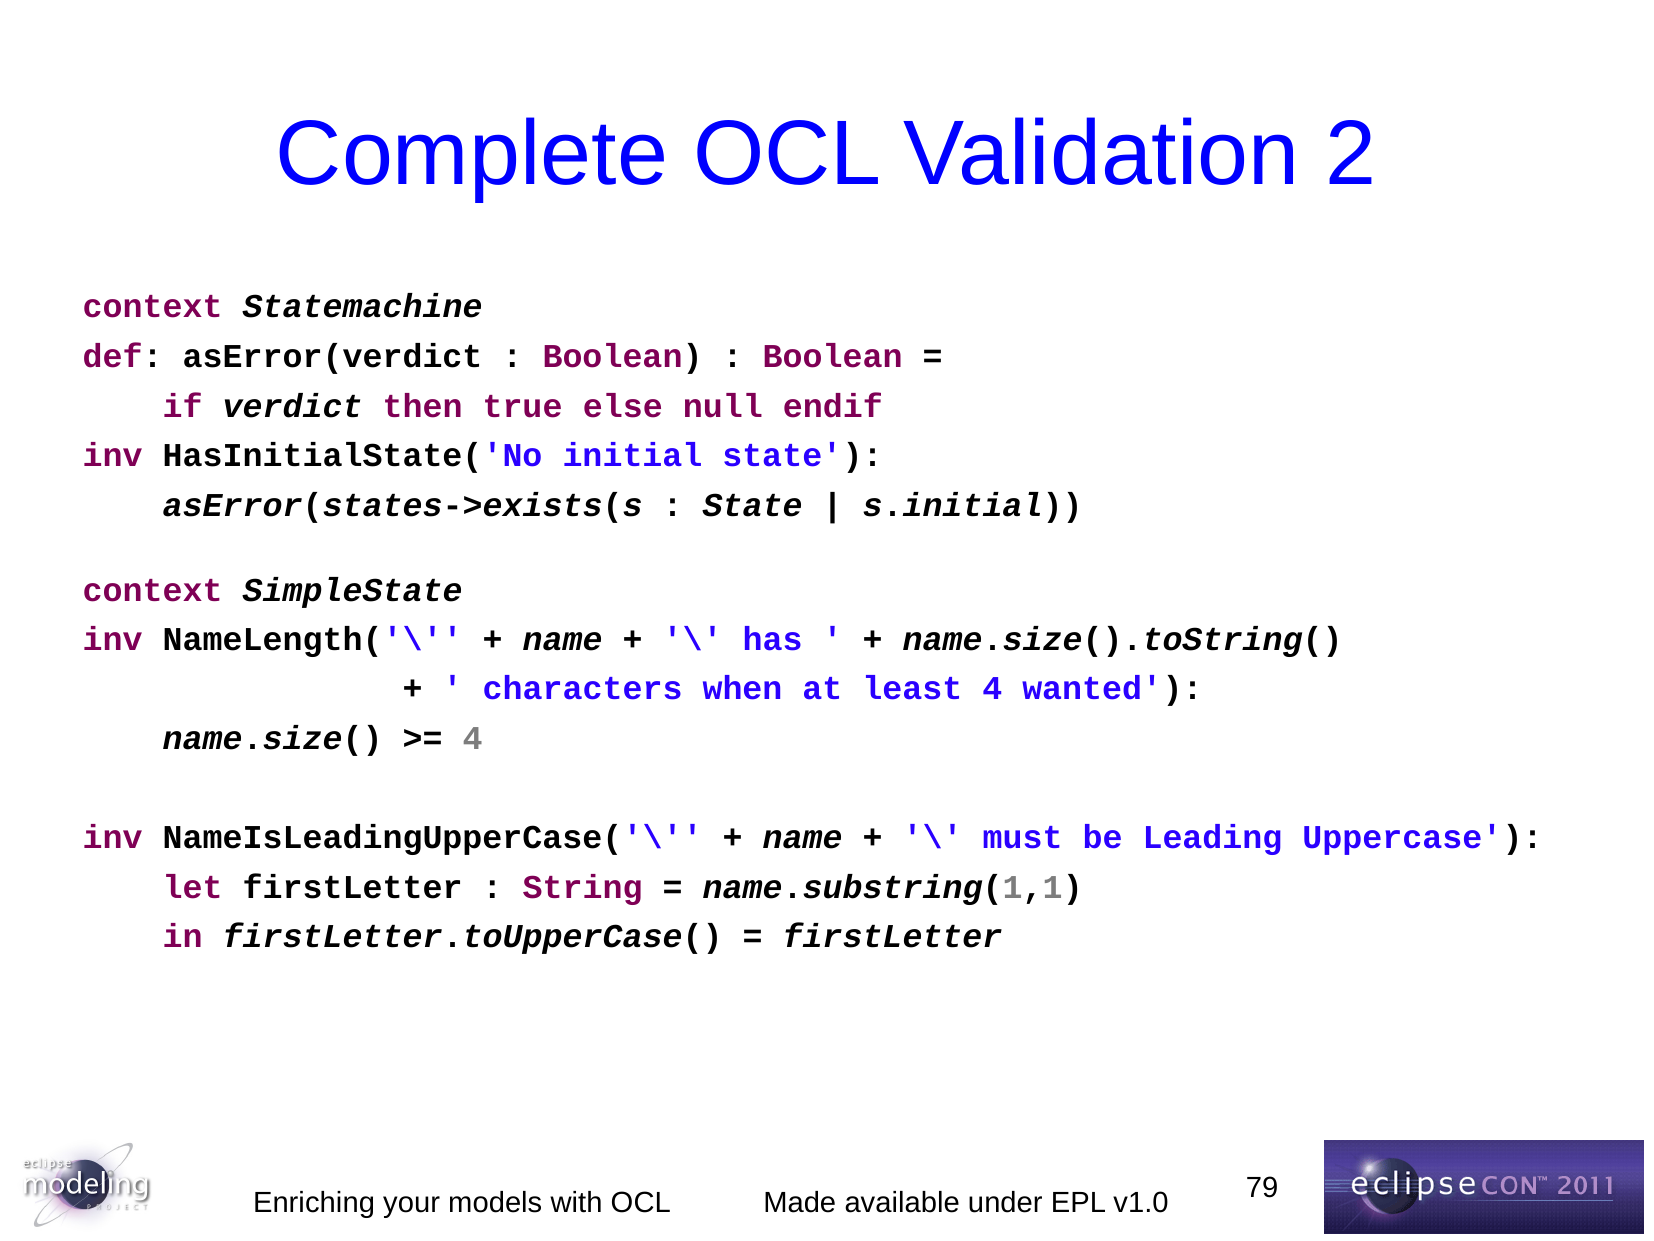

# Complete OCL Validation 2
context Statemachine
def: asError(verdict : Boolean) : Boolean =
 if verdict then true else null endif
inv HasInitialState('No initial state'):
 asError(states->exists(s : State | s.initial))
context SimpleState
inv NameLength('\'' + name + '\' has ' + name.size().toString()
 + ' characters when at least 4 wanted'):
 name.size() >= 4
inv NameIsLeadingUpperCase('\'' + name + '\' must be Leading Uppercase'):
 let firstLetter : String = name.substring(1,1)
 in firstLetter.toUpperCase() = firstLetter
79
Enriching your models with OCL